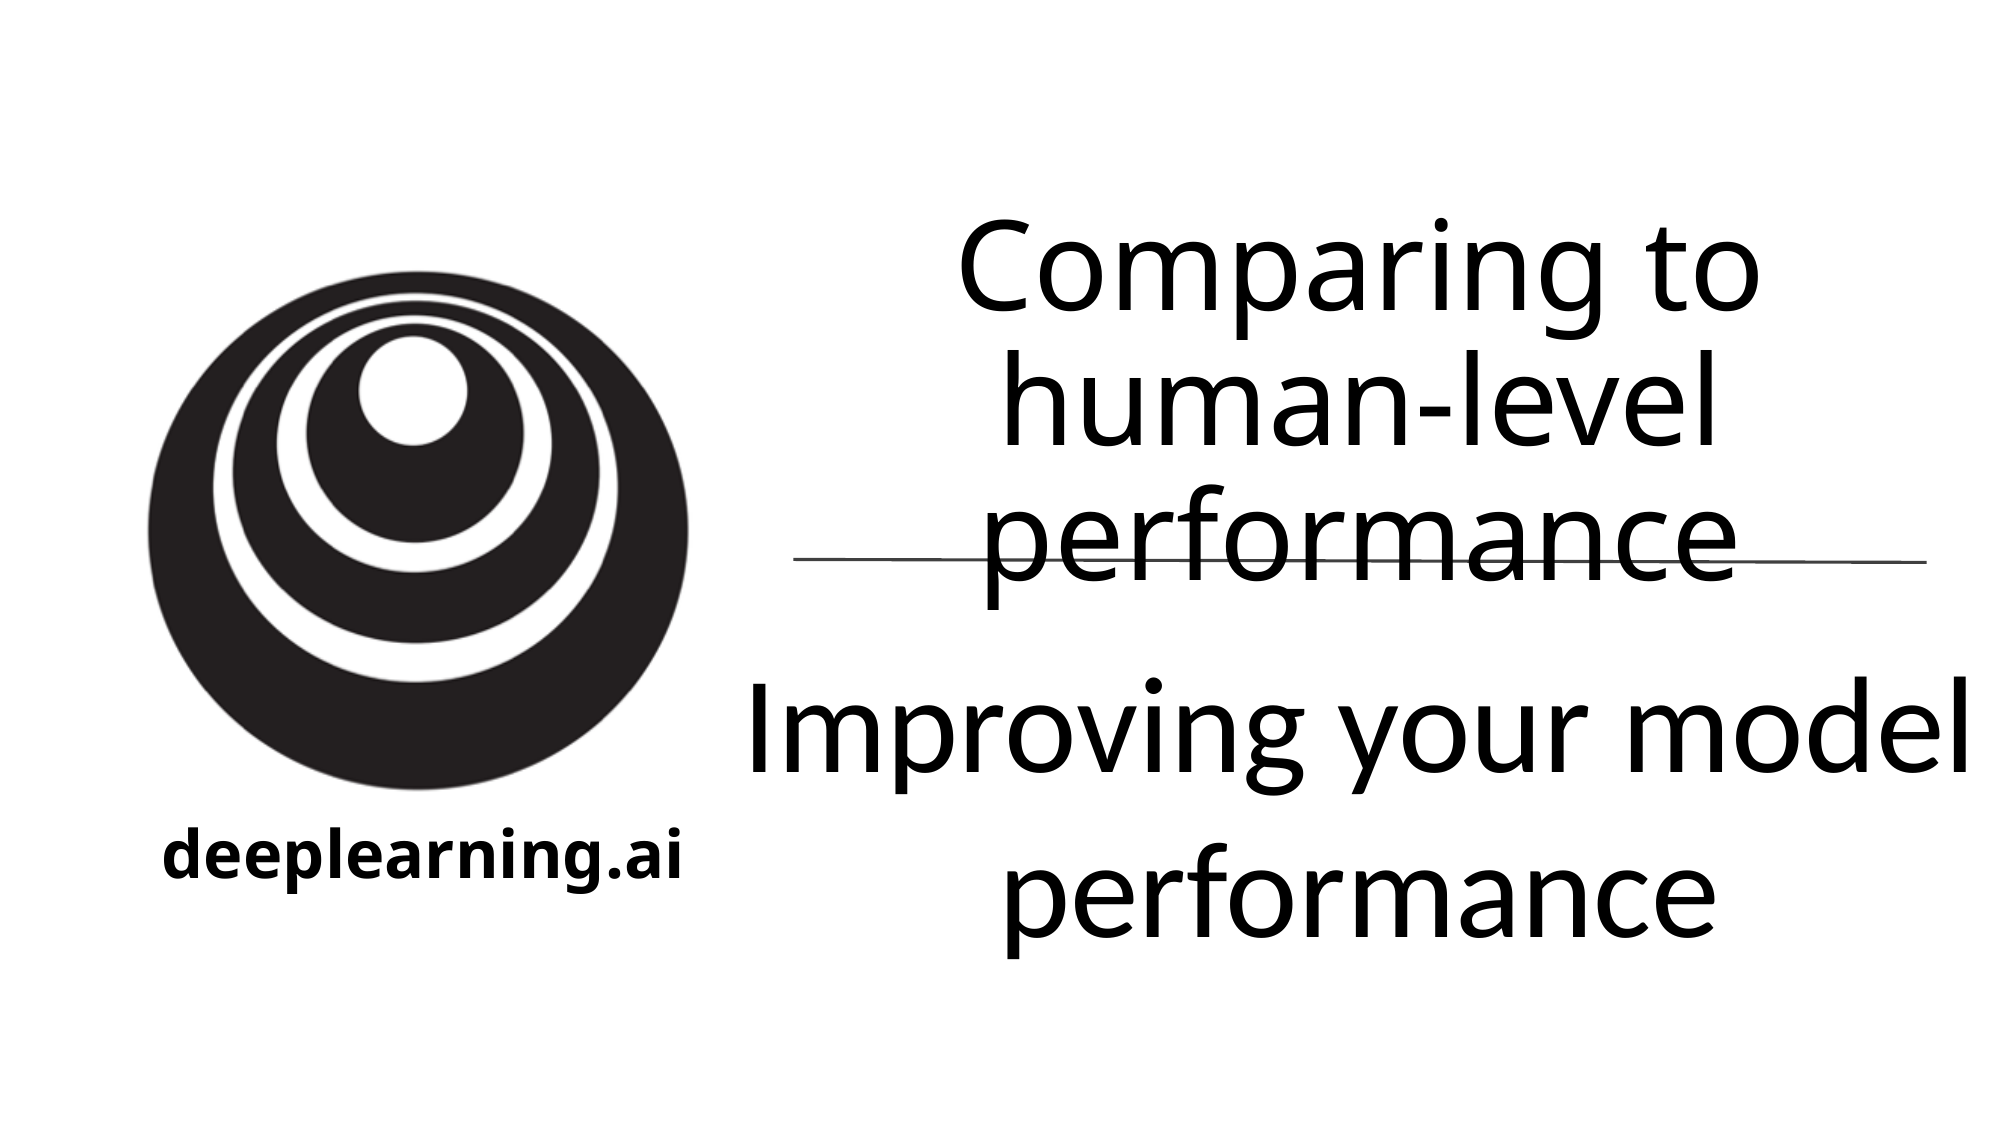

Comparing to human-level performance
deeplearning.ai
Improving your model
performance